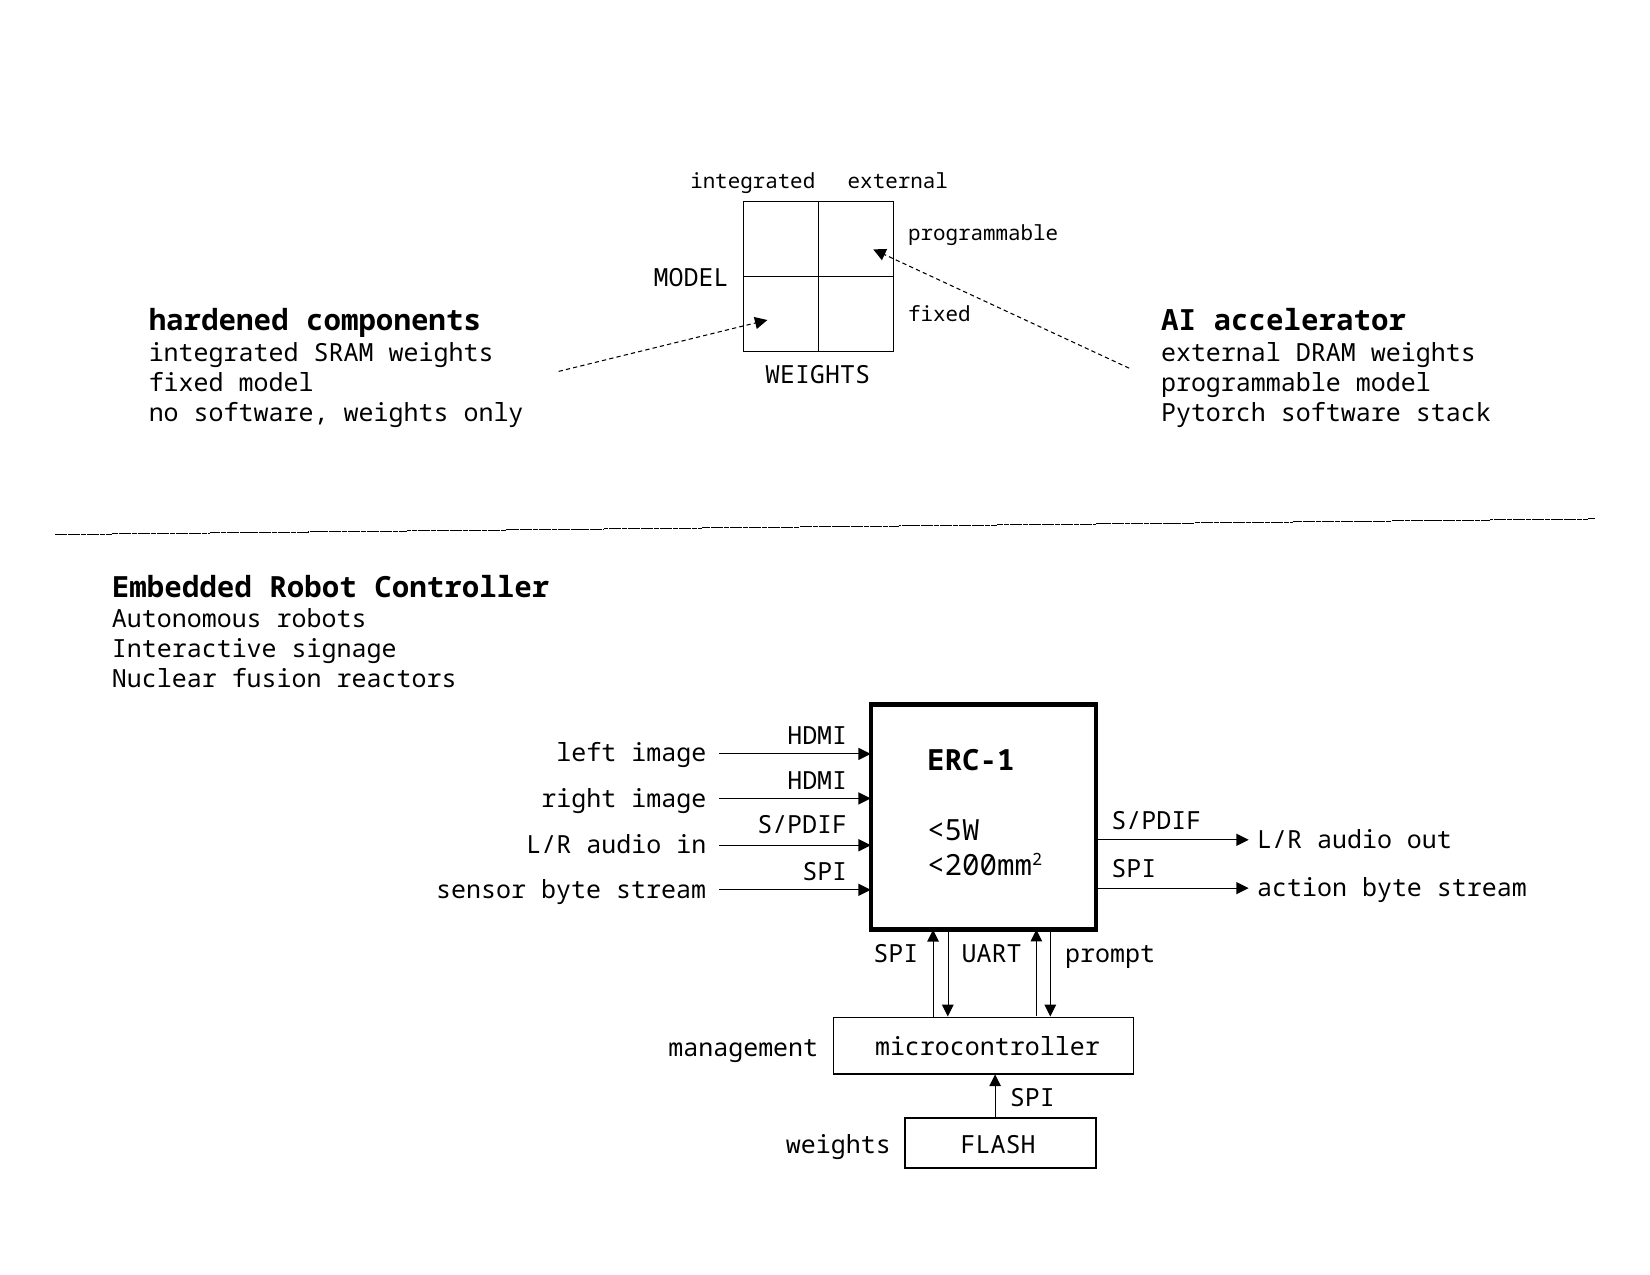

external
integrated
programmable
MODEL
fixed
hardened components
integrated SRAM weights
fixed model
no software, weights only
AI accelerator
external DRAM weights
programmable model
Pytorch software stack
WEIGHTS
Embedded Robot Controller
Autonomous robots
Interactive signage
Nuclear fusion reactors
HDMI
left image
ERC-1
<5W
<200mm2
HDMI
right image
S/PDIF
S/PDIF
L/R audio out
L/R audio in
SPI
SPI
action byte stream
sensor byte stream
UART
SPI
prompt
microcontroller
management
SPI
weights
FLASH